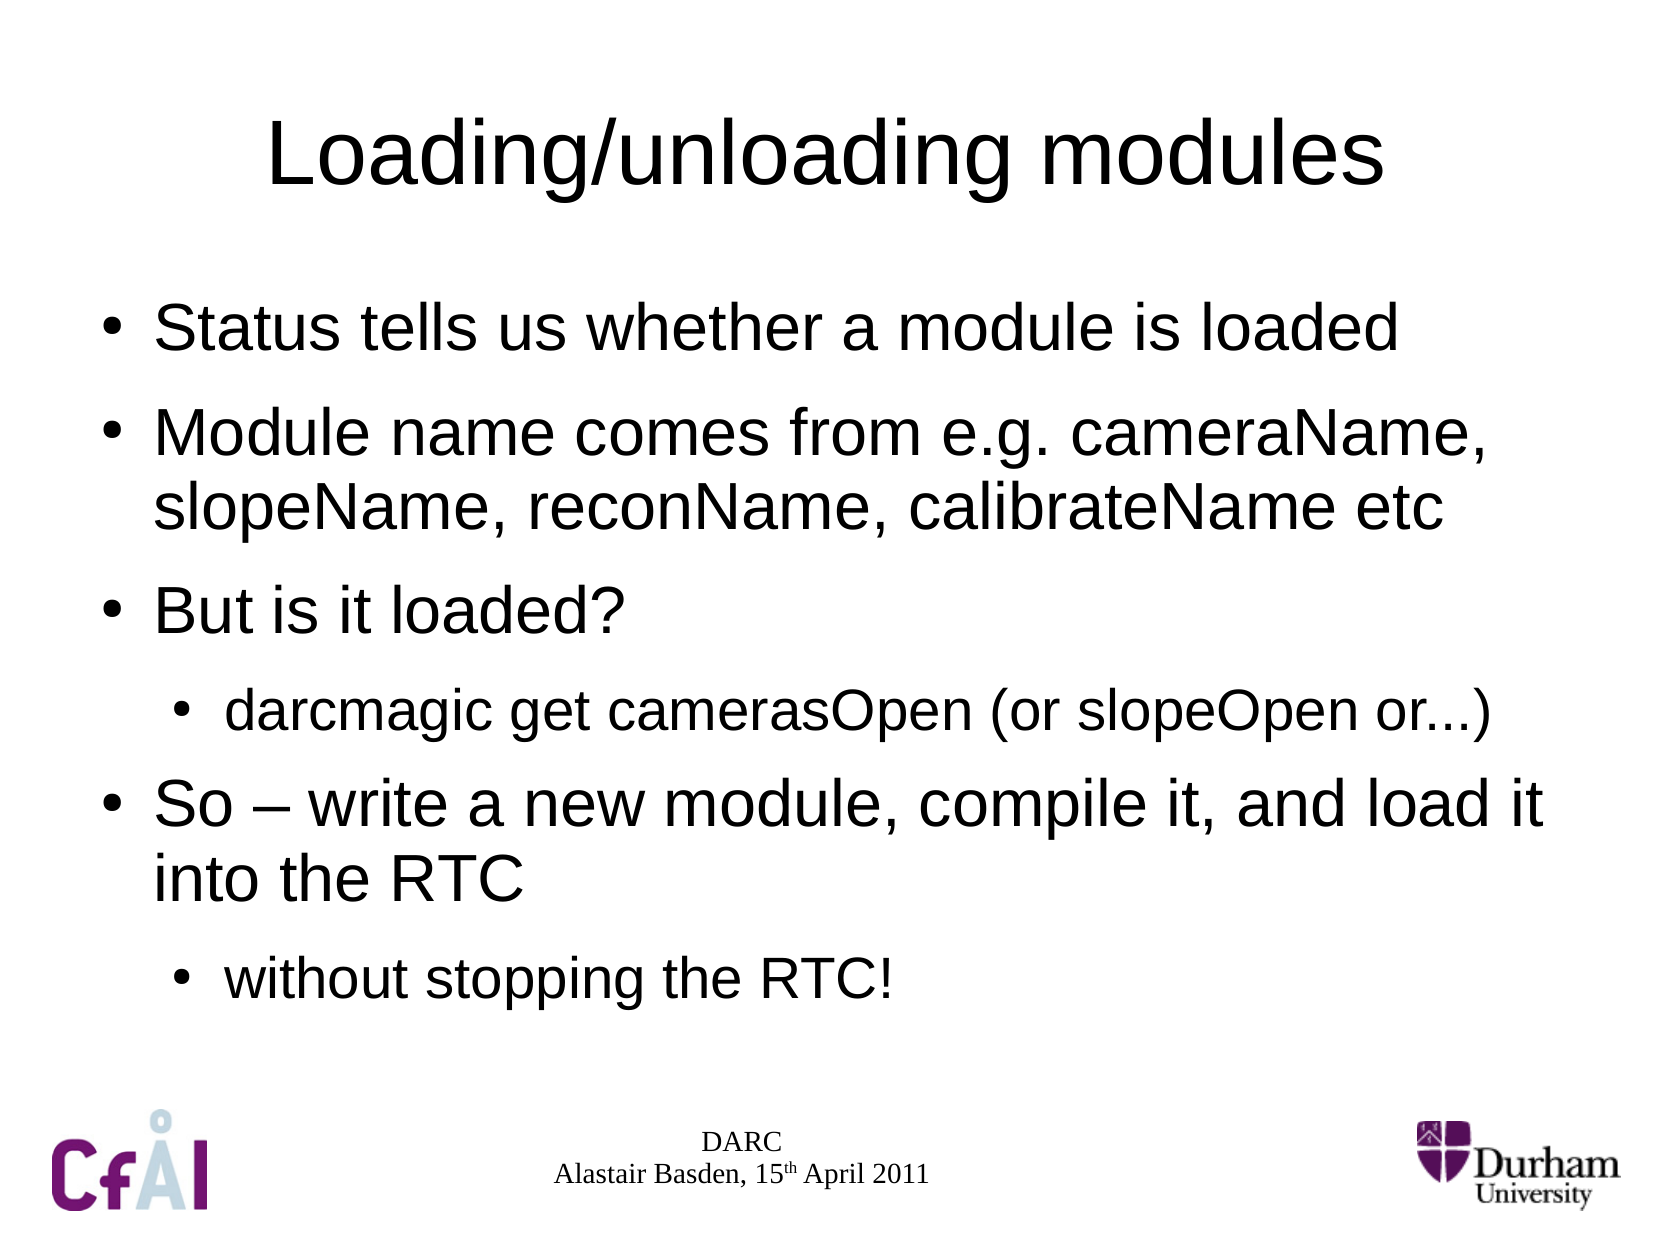

# Loading/unloading modules
Status tells us whether a module is loaded
Module name comes from e.g. cameraName, slopeName, reconName, calibrateName etc
But is it loaded?
darcmagic get camerasOpen (or slopeOpen or...)
So – write a new module, compile it, and load it into the RTC
without stopping the RTC!
Alastair Basden, Durham AO RTC workshop